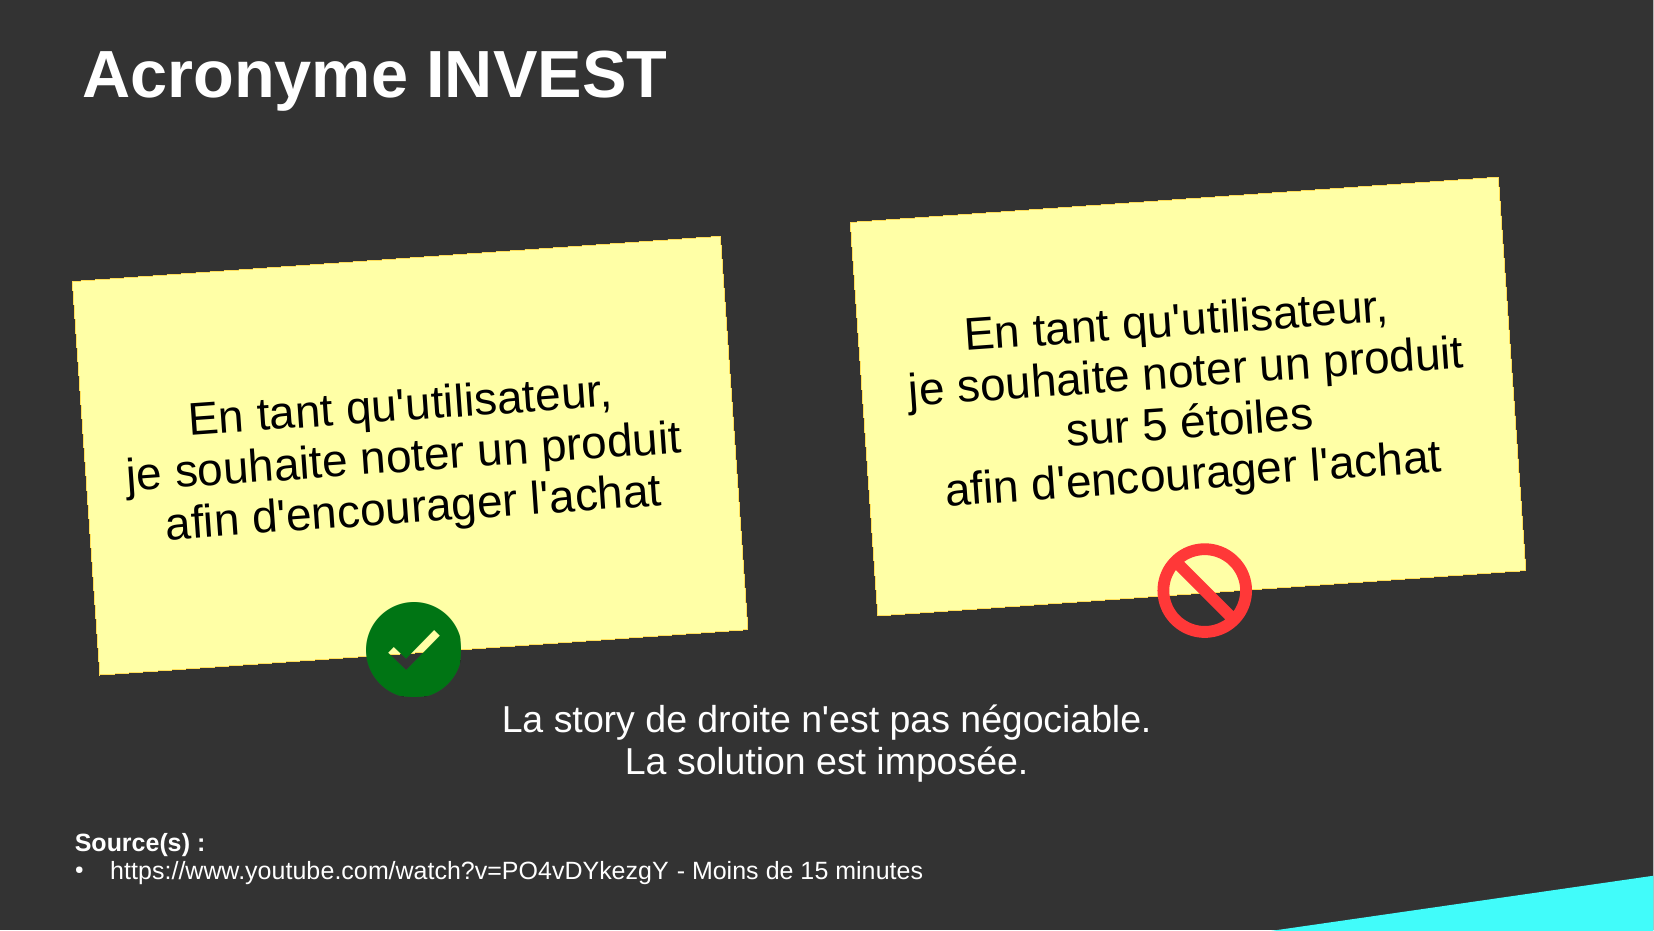

# Acronyme INVEST
En tant qu'utilisateur,
je souhaite noter un produit
sur 5 étoiles
afin d'encourager l'achat
En tant qu'utilisateur,
je souhaite noter un produit
afin d'encourager l'achat
La story de droite n'est pas négociable.
La solution est imposée.
Source(s) :
https://www.youtube.com/watch?v=PO4vDYkezgY - Moins de 15 minutes